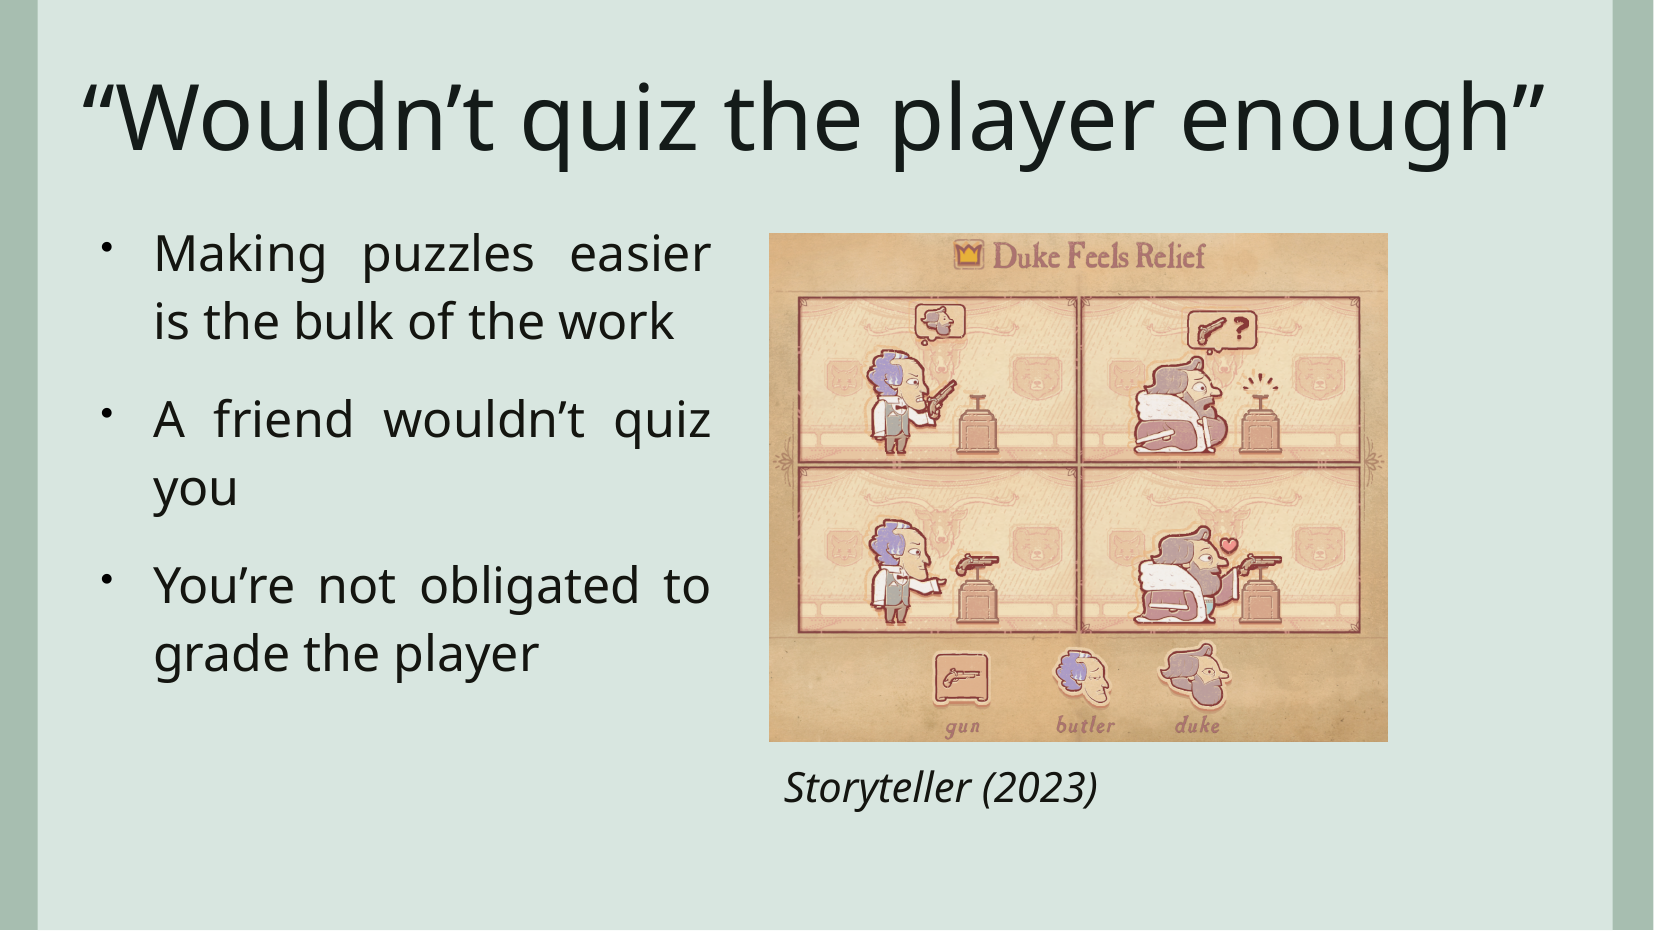

# “Wouldn’t quiz the player enough”
Making puzzles easier is the bulk of the work
A friend wouldn’t quiz you
You’re not obligated to grade the player
Storyteller (2023)